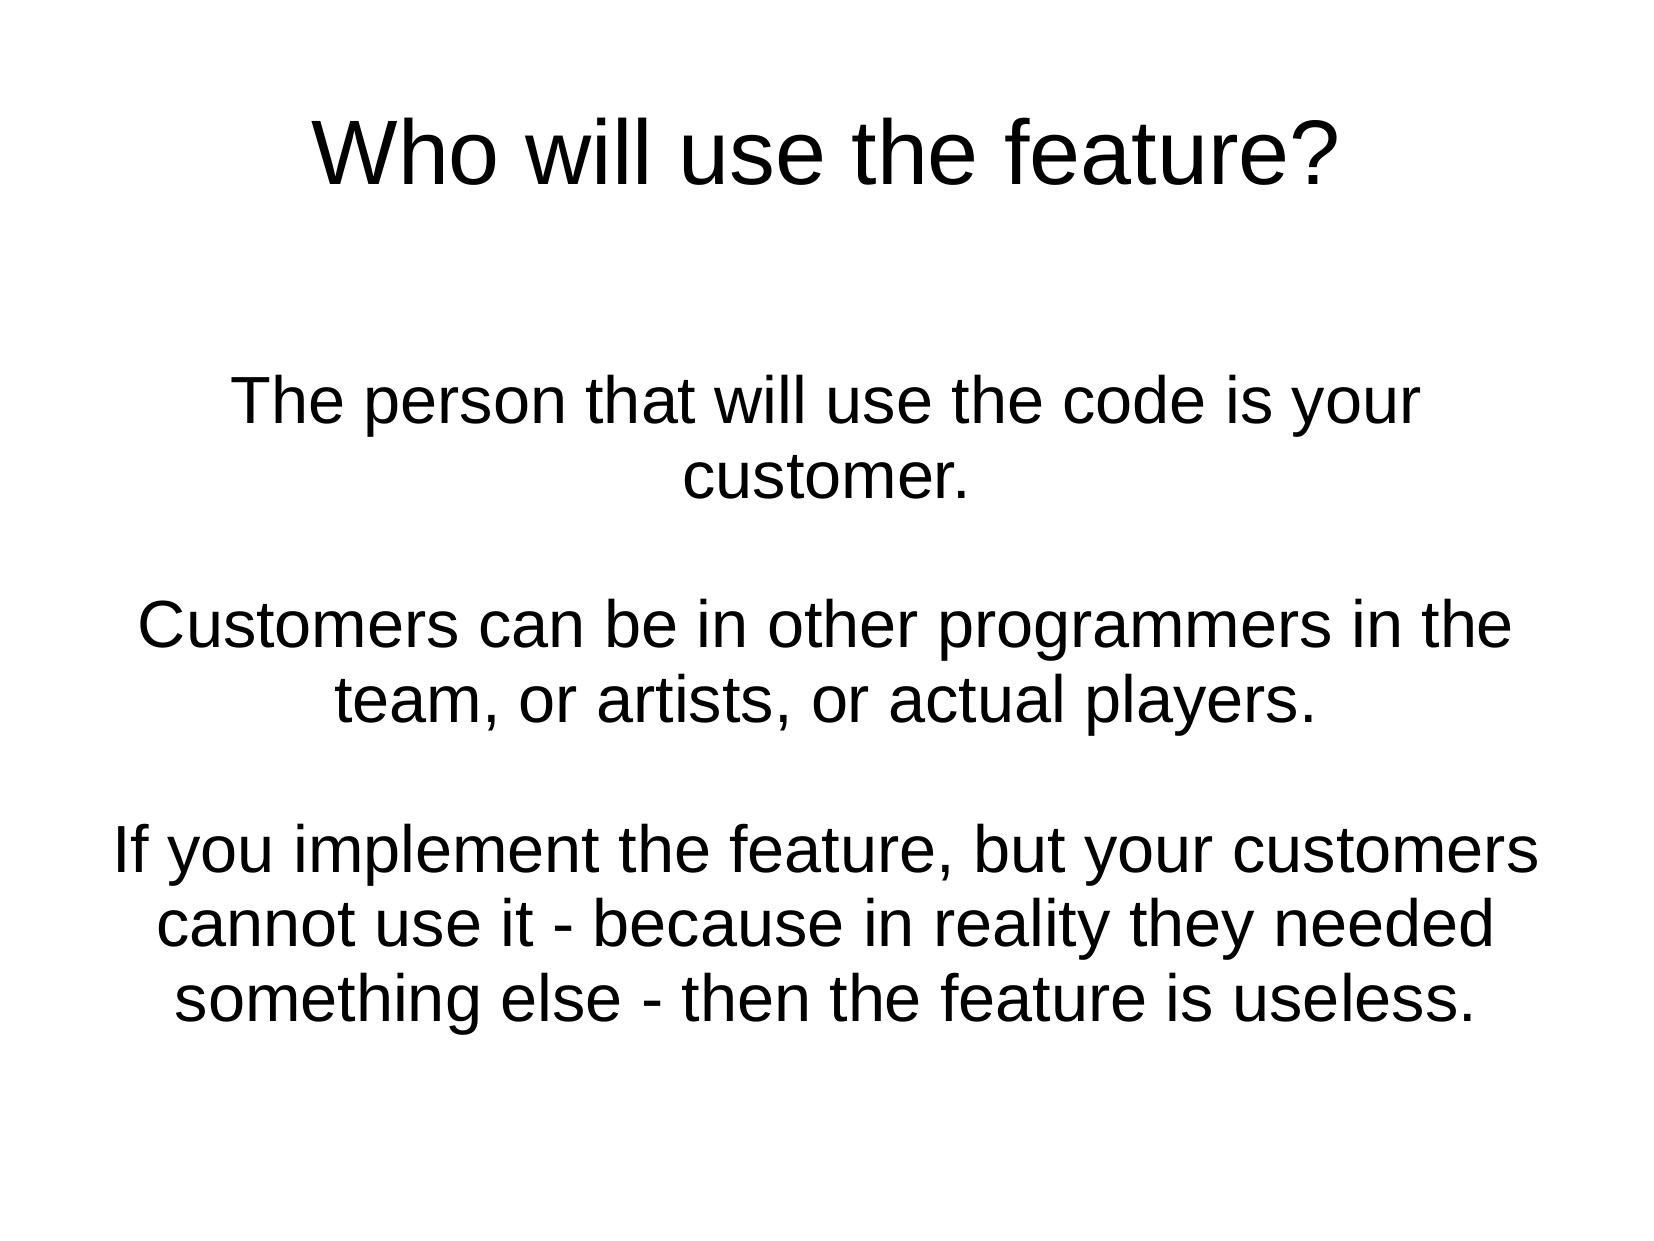

# Who will use the feature?
The person that will use the code is your customer.
Customers can be in other programmers in the team, or artists, or actual players.
If you implement the feature, but your customers cannot use it - because in reality they needed something else - then the feature is useless.